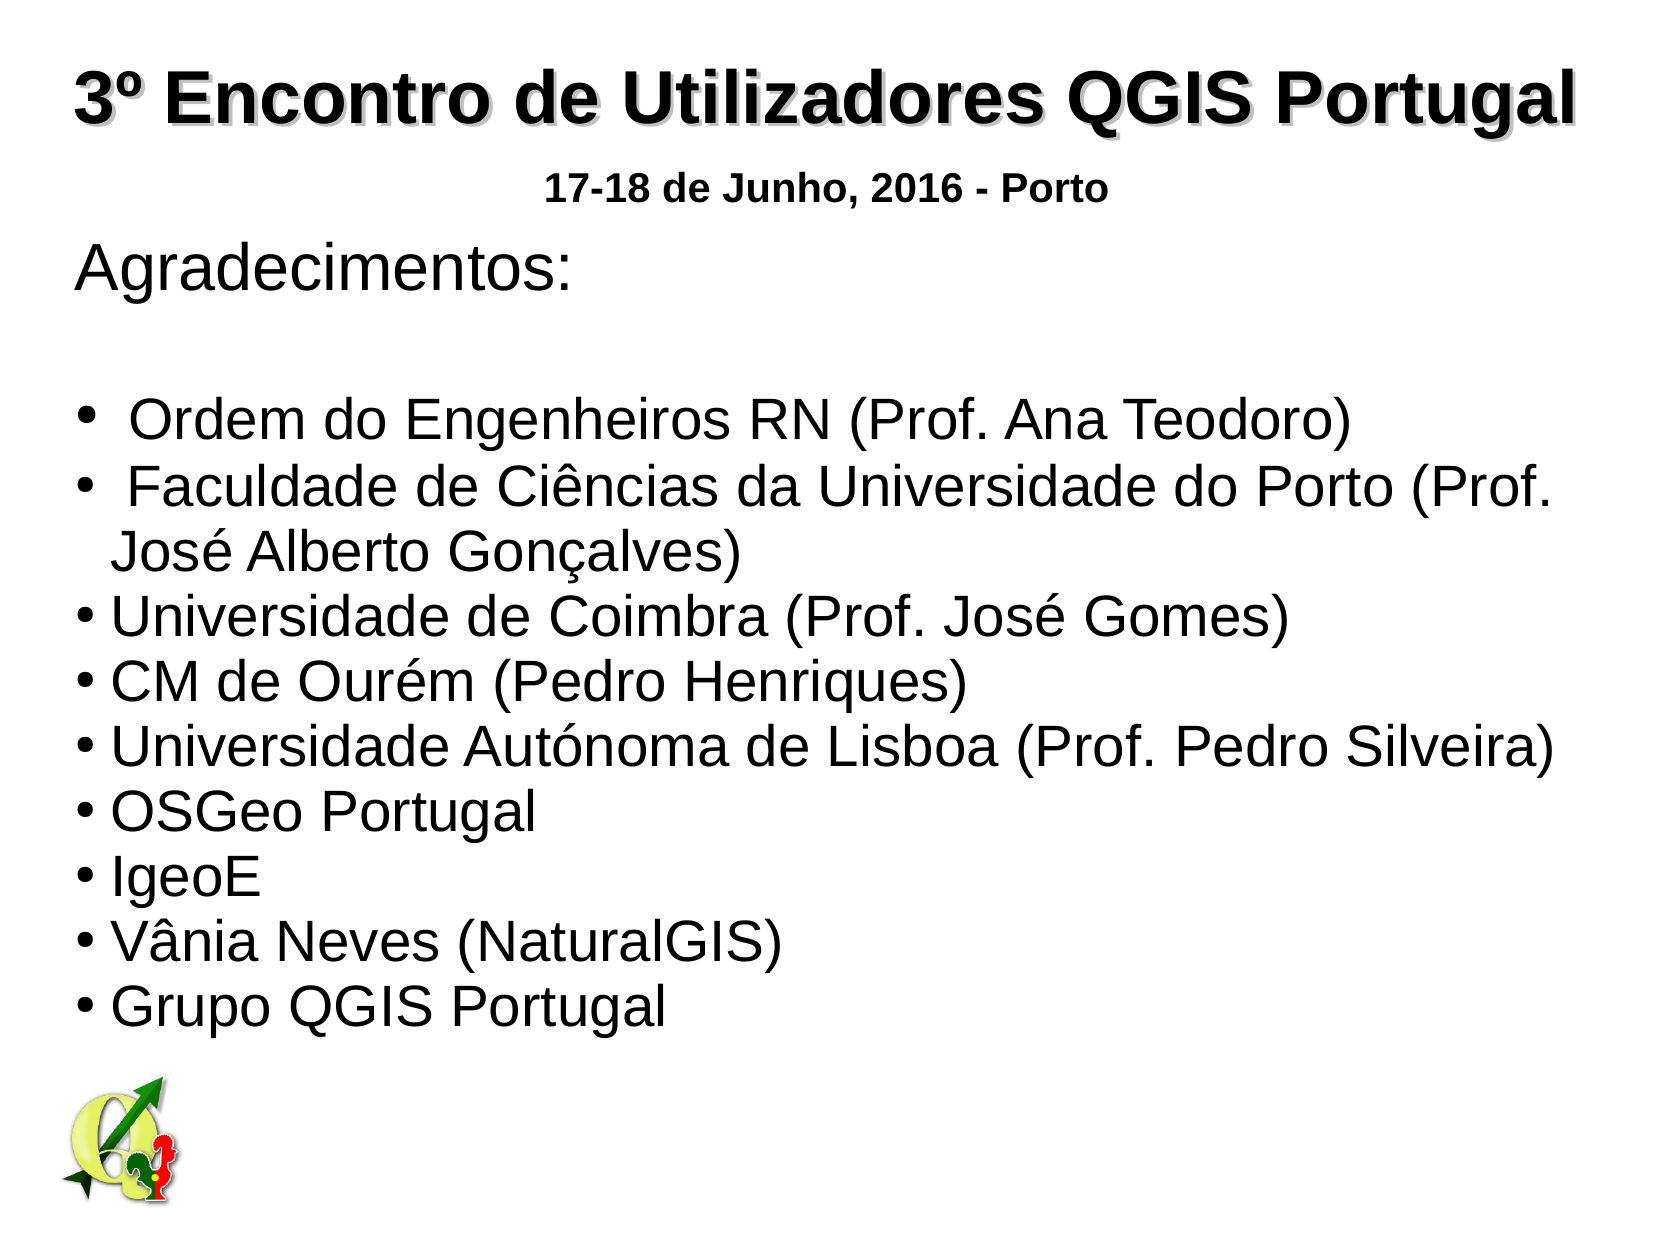

3º Encontro de Utilizadores QGIS Portugal
17-18 de Junho, 2016 - Porto
Agradecimentos:
 Ordem do Engenheiros RN (Prof. Ana Teodoro)
 Faculdade de Ciências da Universidade do Porto (Prof. José Alberto Gonçalves)
Universidade de Coimbra (Prof. José Gomes)
CM de Ourém (Pedro Henriques)
Universidade Autónoma de Lisboa (Prof. Pedro Silveira)
OSGeo Portugal
IgeoE
Vânia Neves (NaturalGIS)
Grupo QGIS Portugal